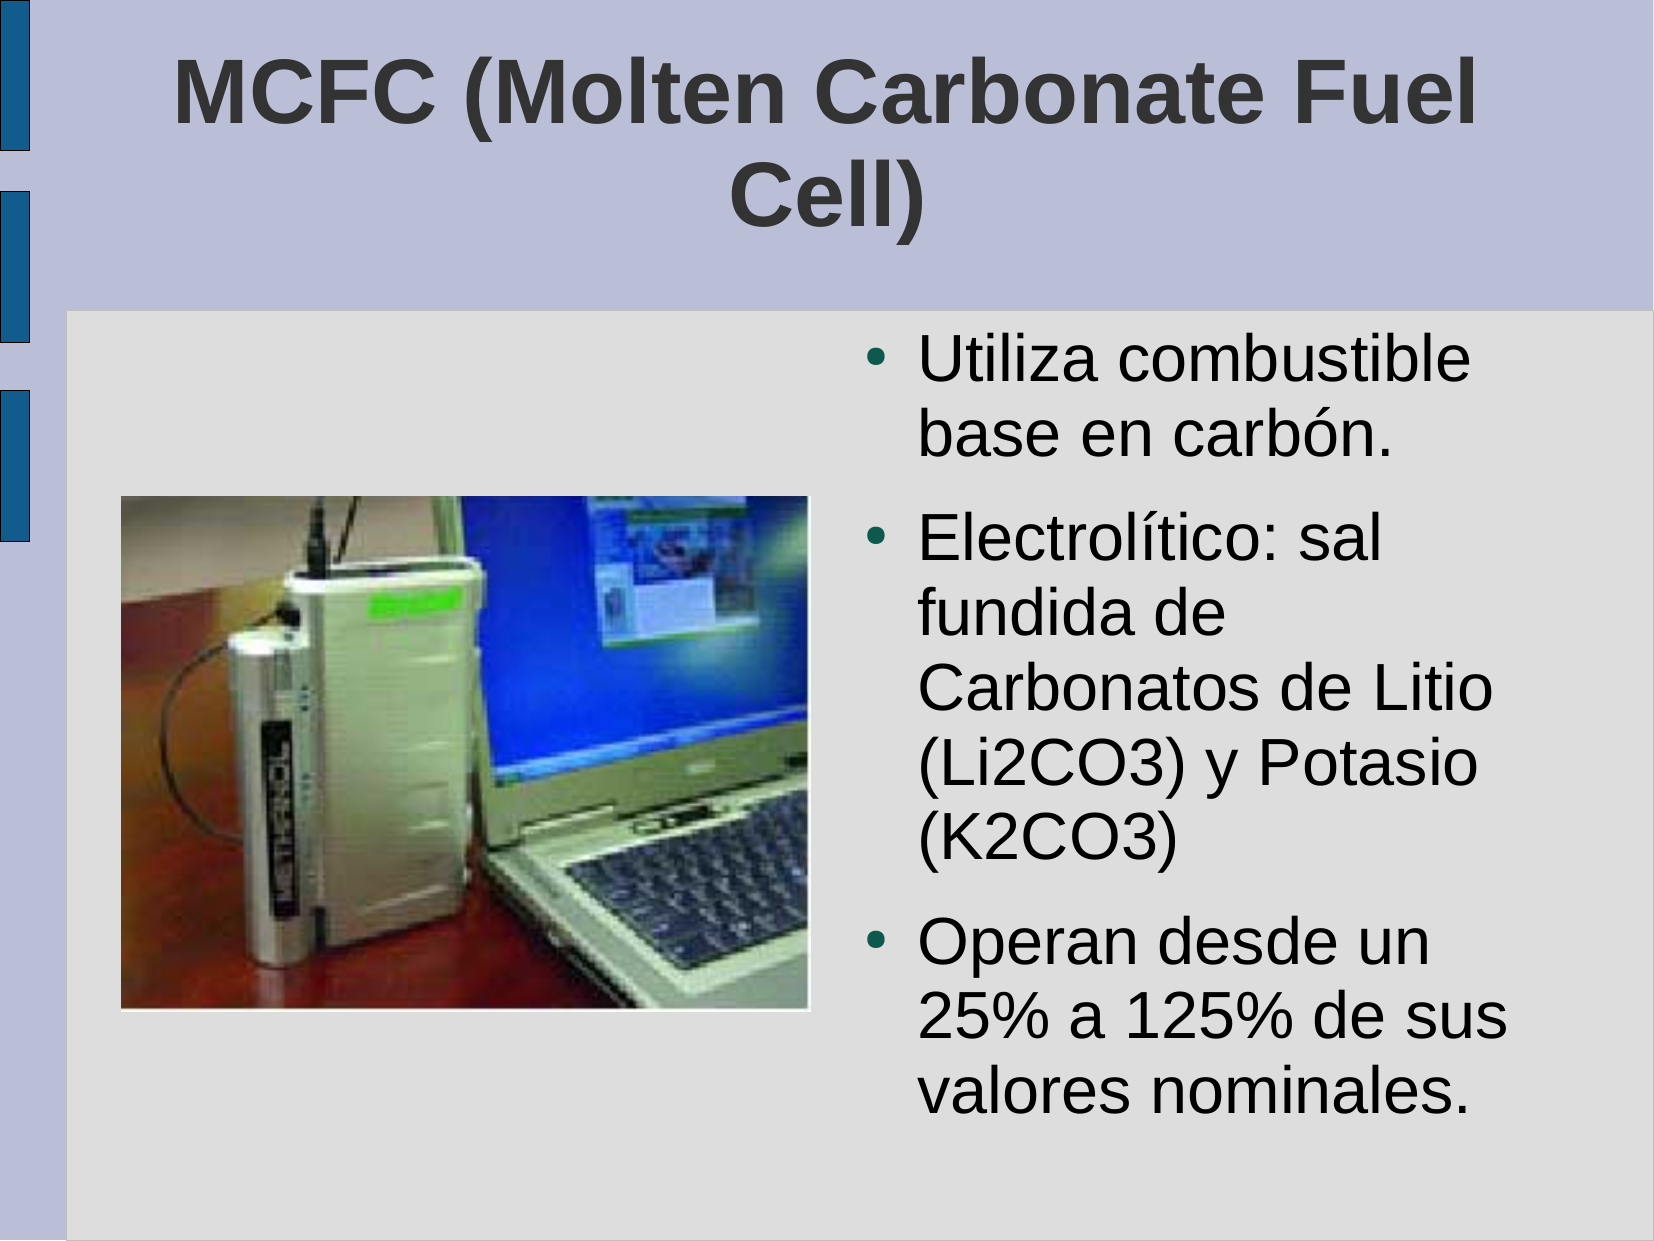

# MCFC (Molten Carbonate Fuel Cell)
Utiliza combustible base en carbón.
Electrolítico: sal fundida de Carbonatos de Litio (Li2CO3) y Potasio (K2CO3)
Operan desde un 25% a 125% de sus valores nominales.